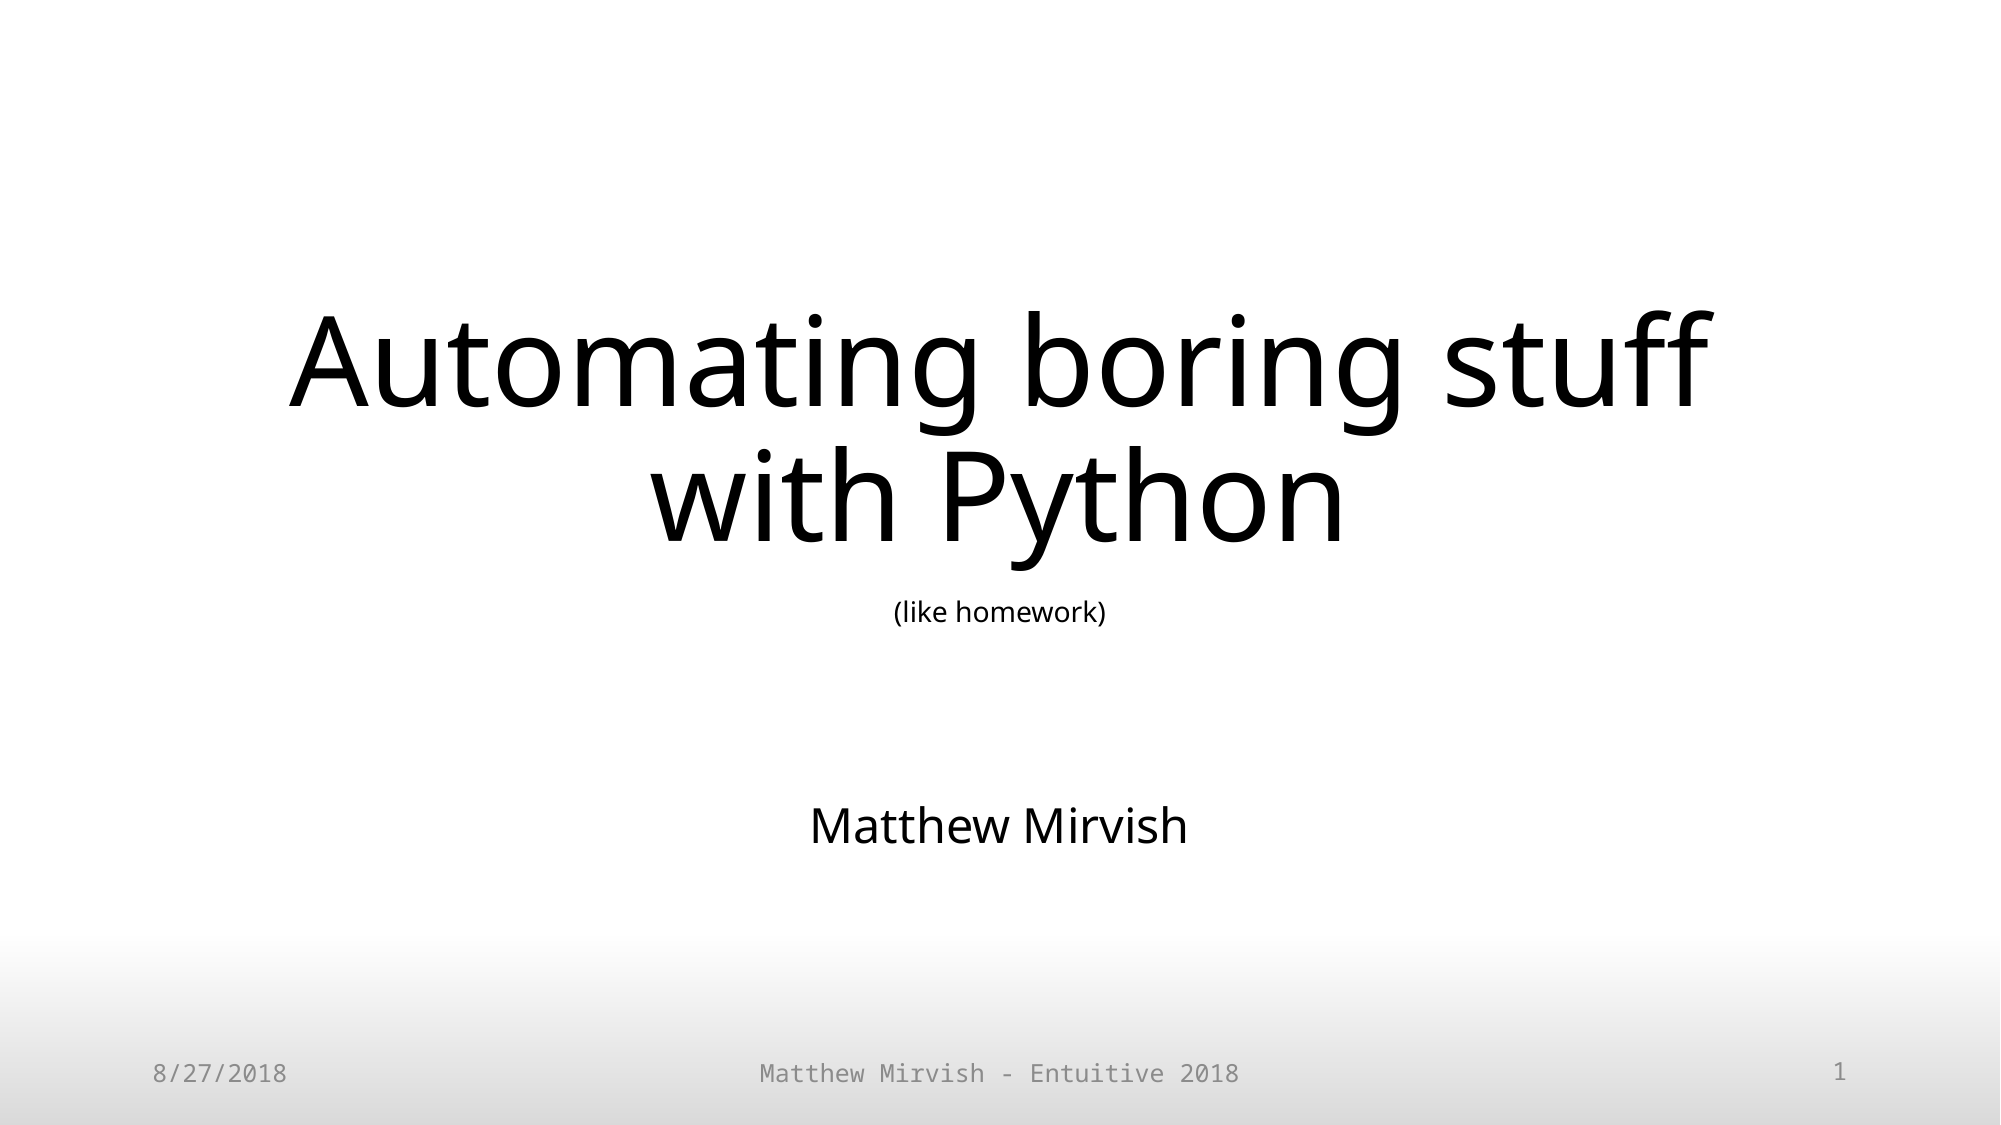

# Automating boring stuff with Python
(like homework)
Matthew Mirvish
8/27/2018
Matthew Mirvish - Entuitive 2018